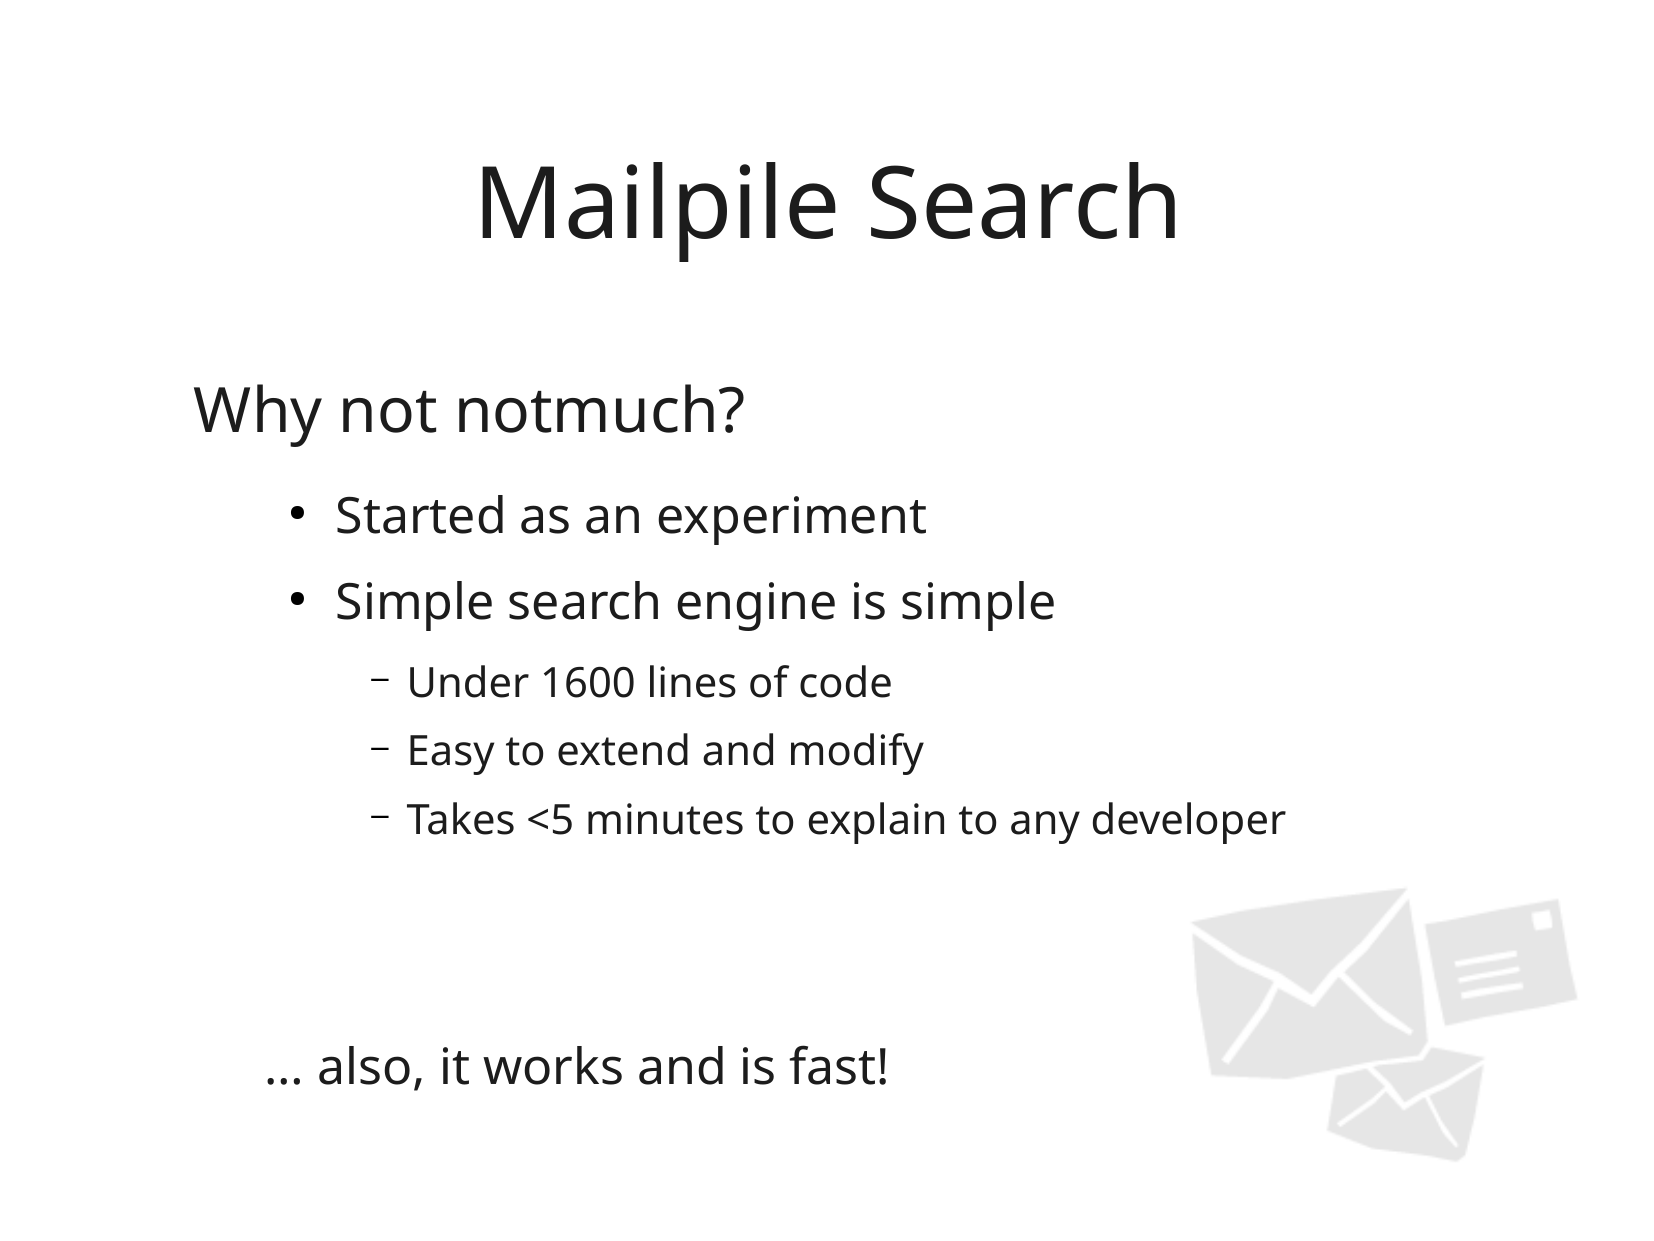

# Mailpile Search
Why not notmuch?
Started as an experiment
Simple search engine is simple
Under 1600 lines of code
Easy to extend and modify
Takes <5 minutes to explain to any developer
… also, it works and is fast!